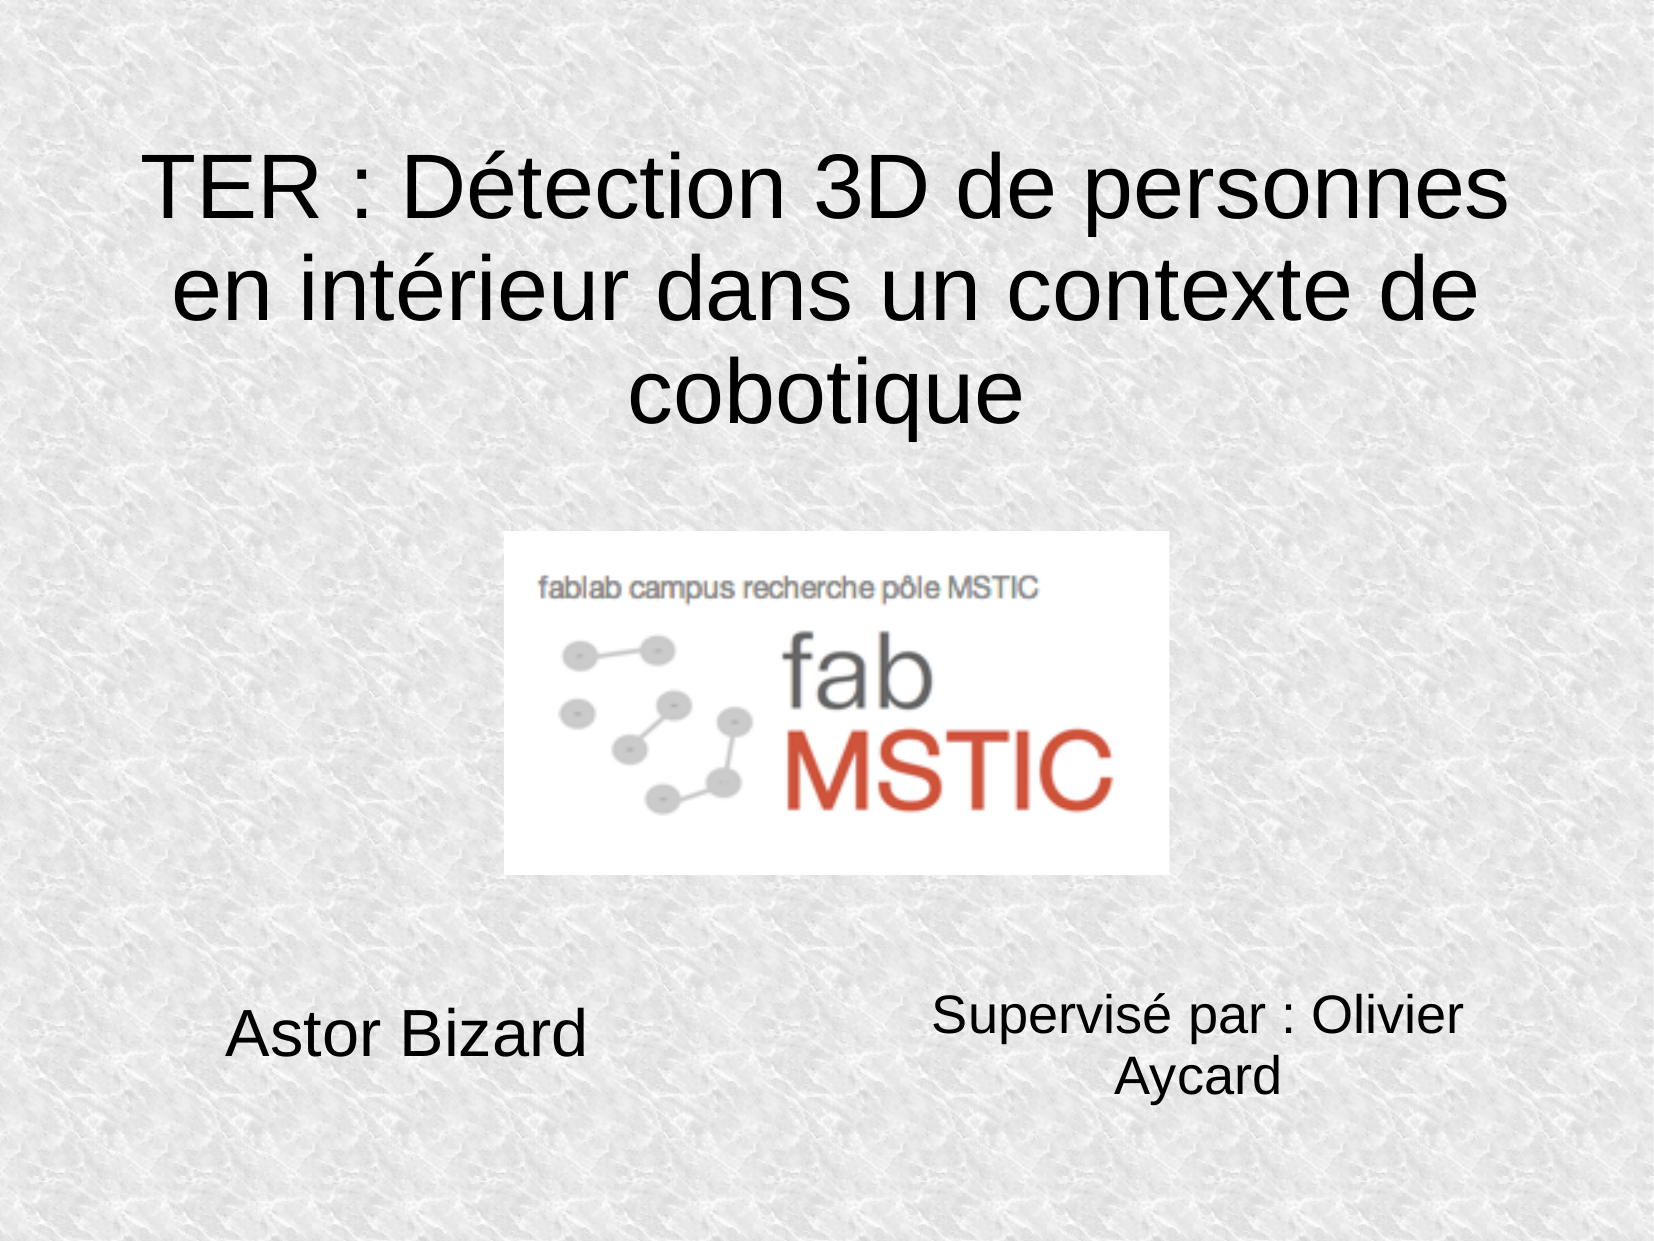

# TER : Détection 3D de personnes en intérieur dans un contexte de cobotique
Astor Bizard
Supervisé par : Olivier Aycard